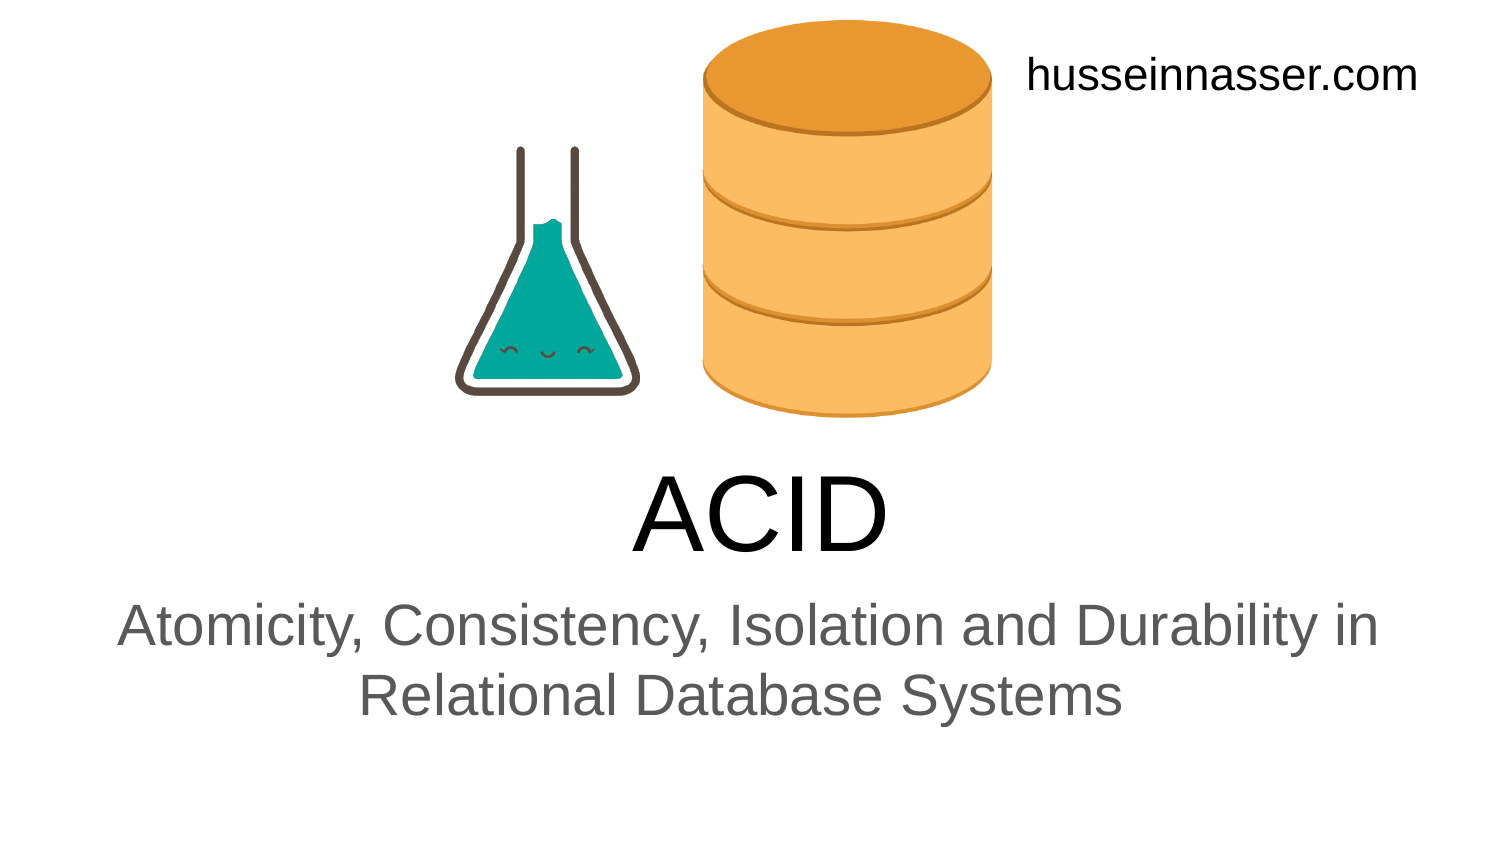

husseinnasser.com
# ACID
Atomicity, Consistency, Isolation and Durability in
Relational Database Systems